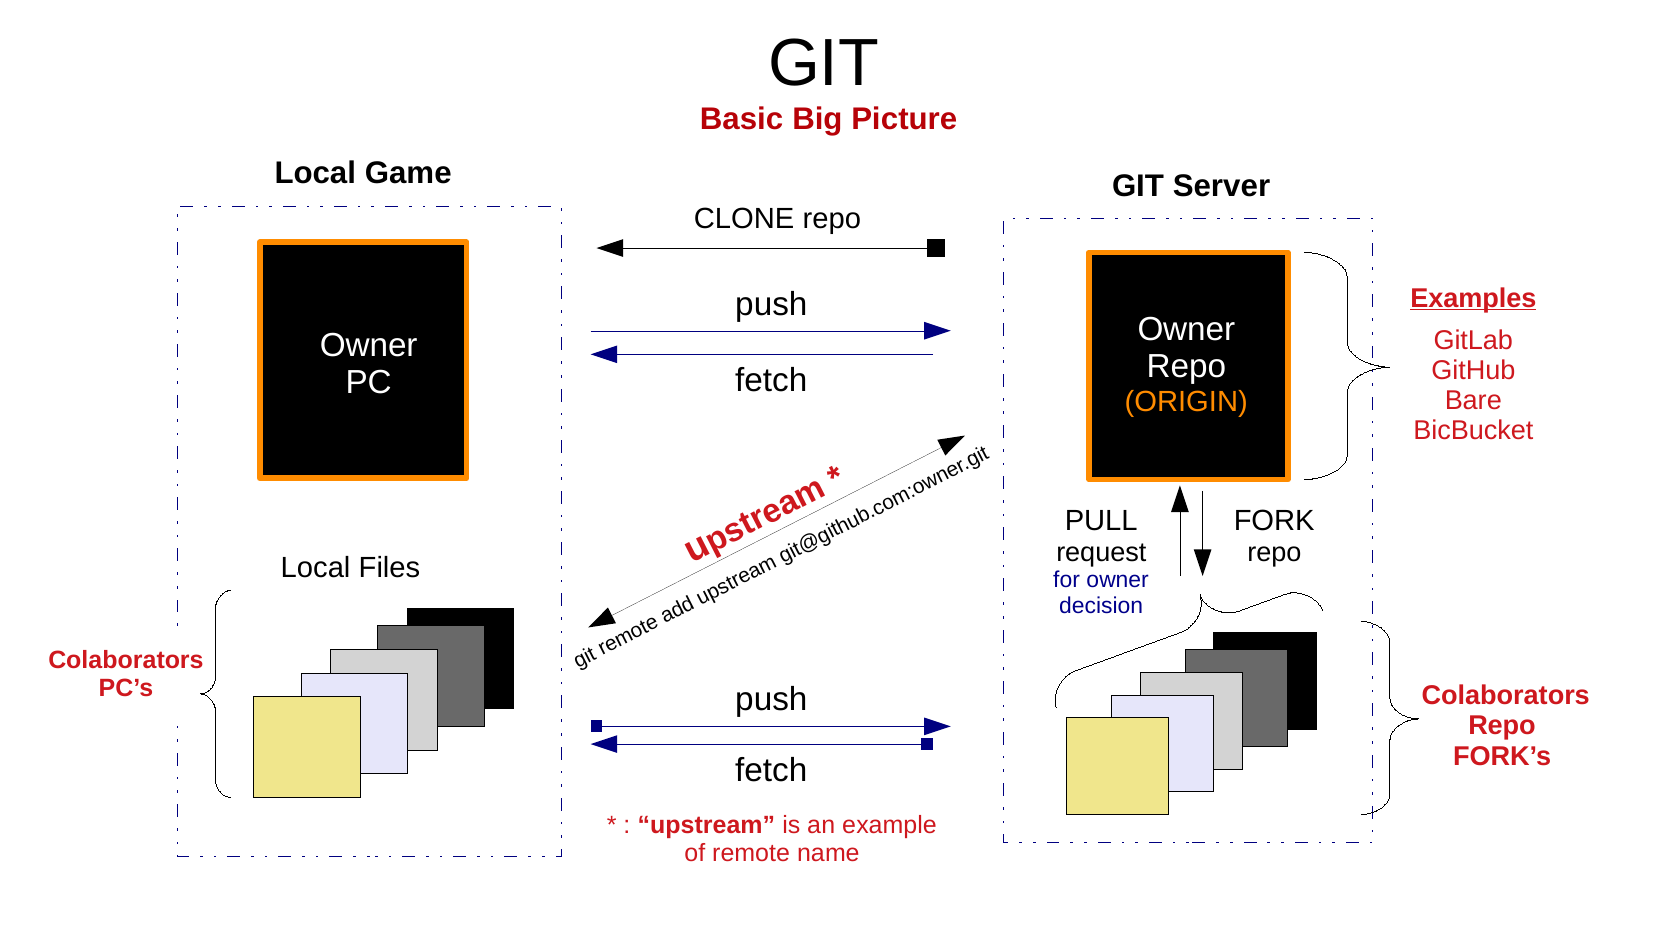

# GIT
Basic Big Picture
Local Game
 GIT Server
CLONE repo
Examples
GitLab
GitHub
Bare
BicBucket
push
Owner
Repo
(ORIGIN)
Owner
PC
fetch
 upstream *
git remote add upstream git@github.com:owner.git
PULL
request
for owner
decision
FORK
repo
Local Files
Colaborators
PC’s
 Colaborators
Repo
FORK’s
push
fetch
* : “upstream” is an example of remote name